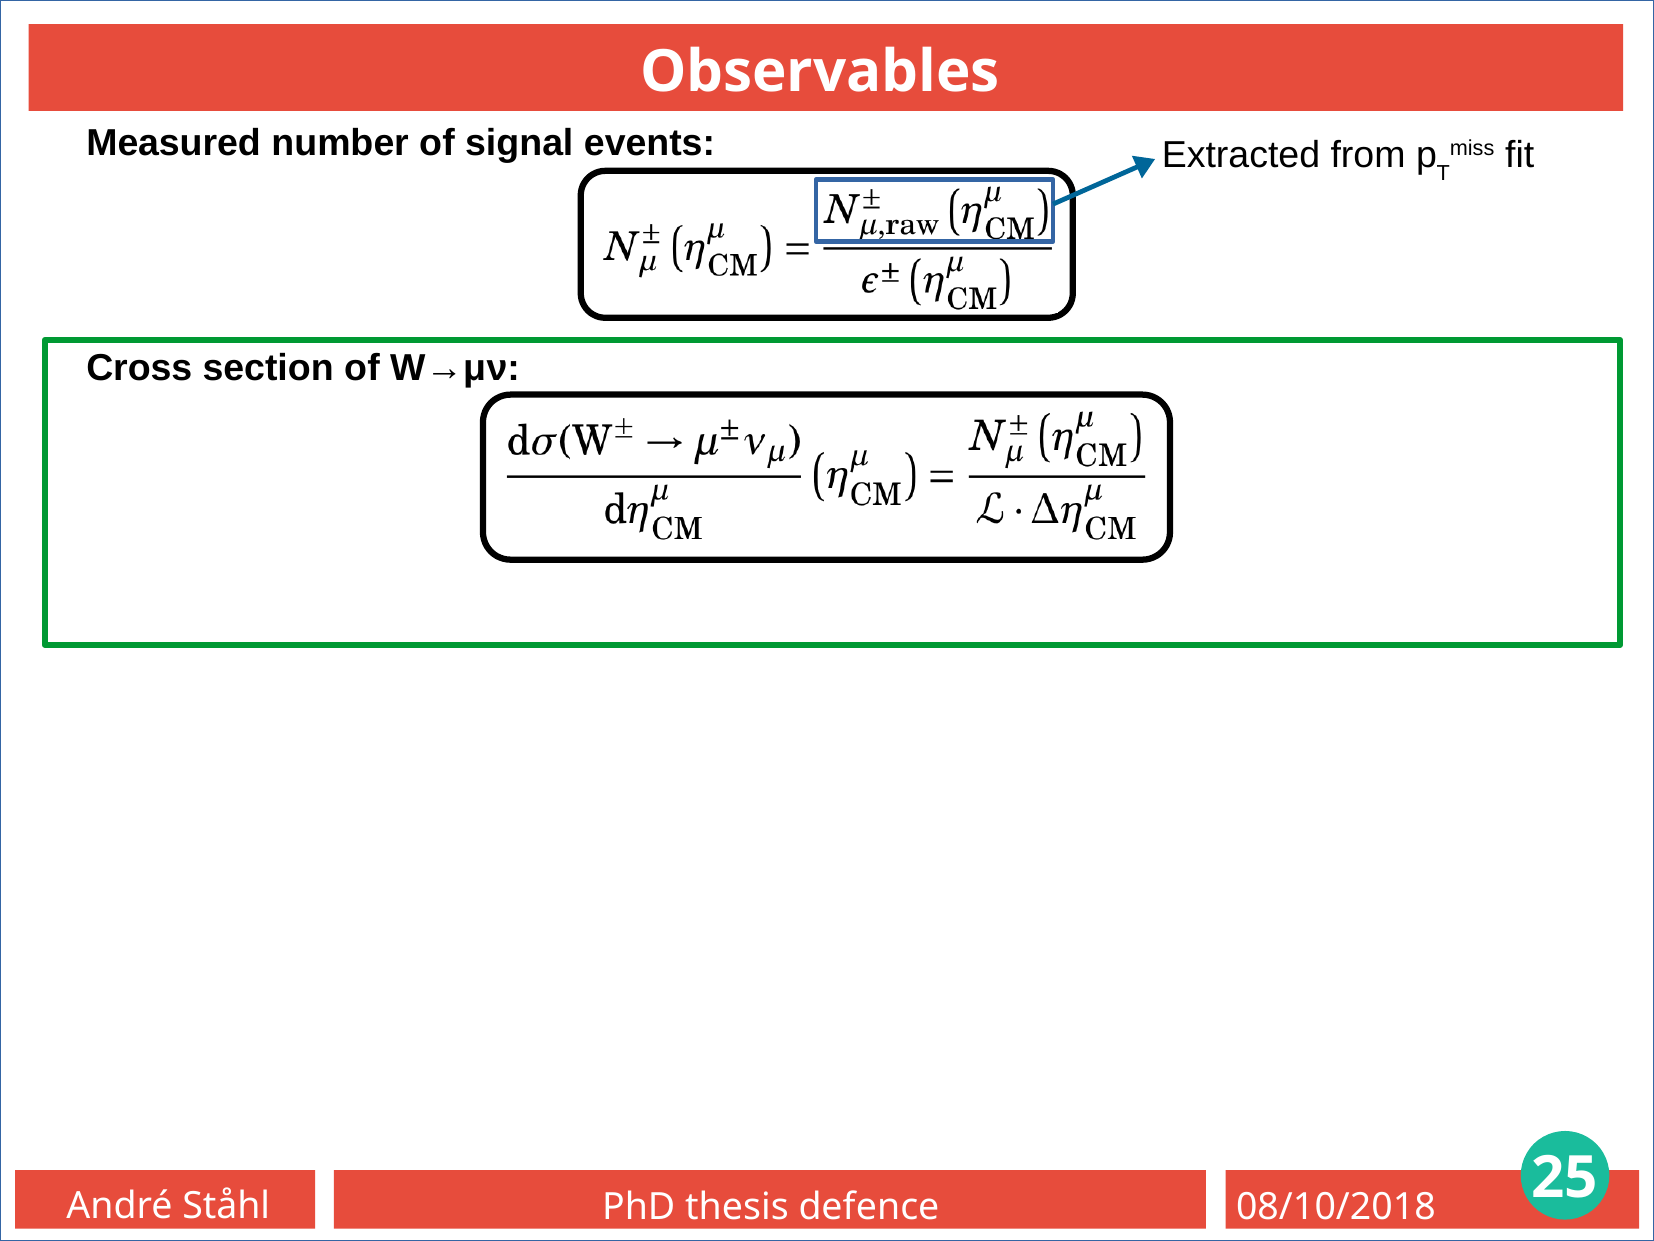

# Observables
Measured number of signal events:
Extracted from pTmiss fit
Cross section of W→μν:
25
08/10/2018